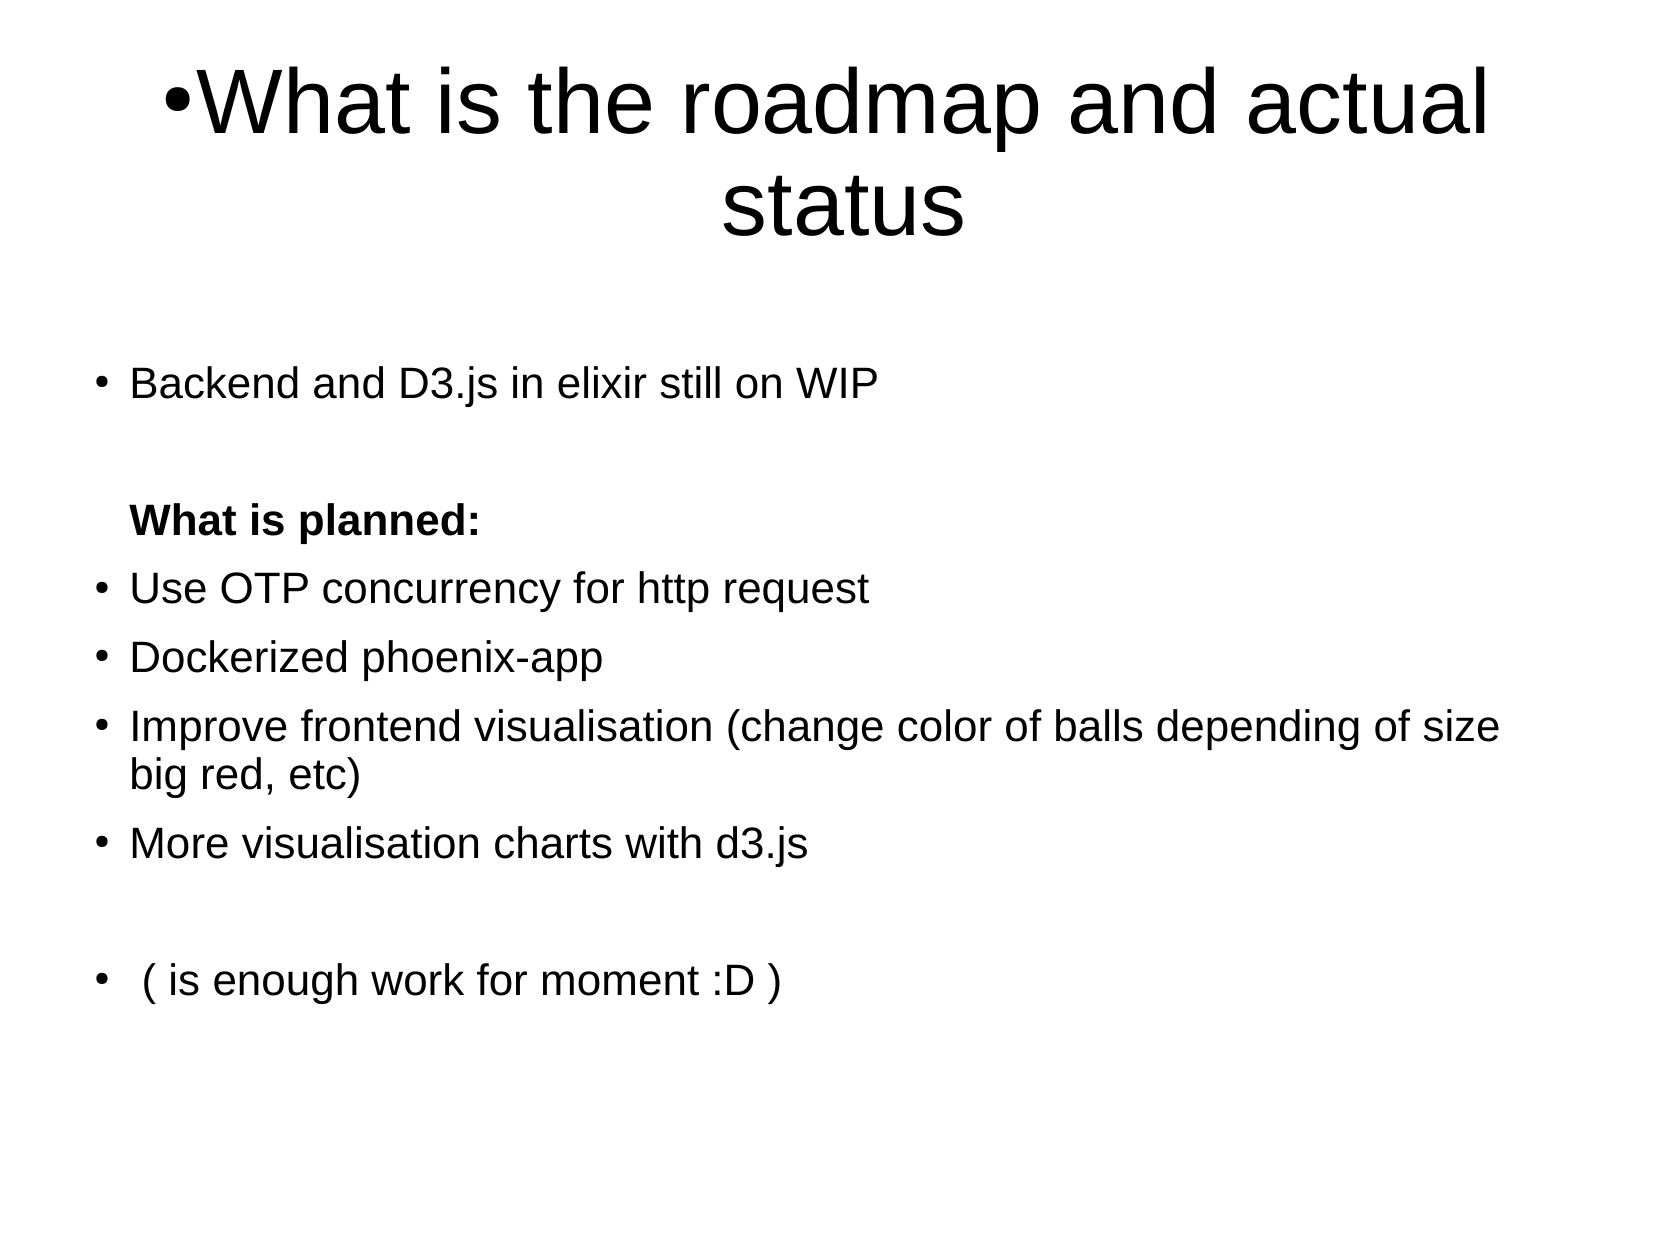

# What is the roadmap and actual status
Backend and D3.js in elixir still on WIP
What is planned:
Use OTP concurrency for http request
Dockerized phoenix-app
Improve frontend visualisation (change color of balls depending of size big red, etc)
More visualisation charts with d3.js
 ( is enough work for moment :D )